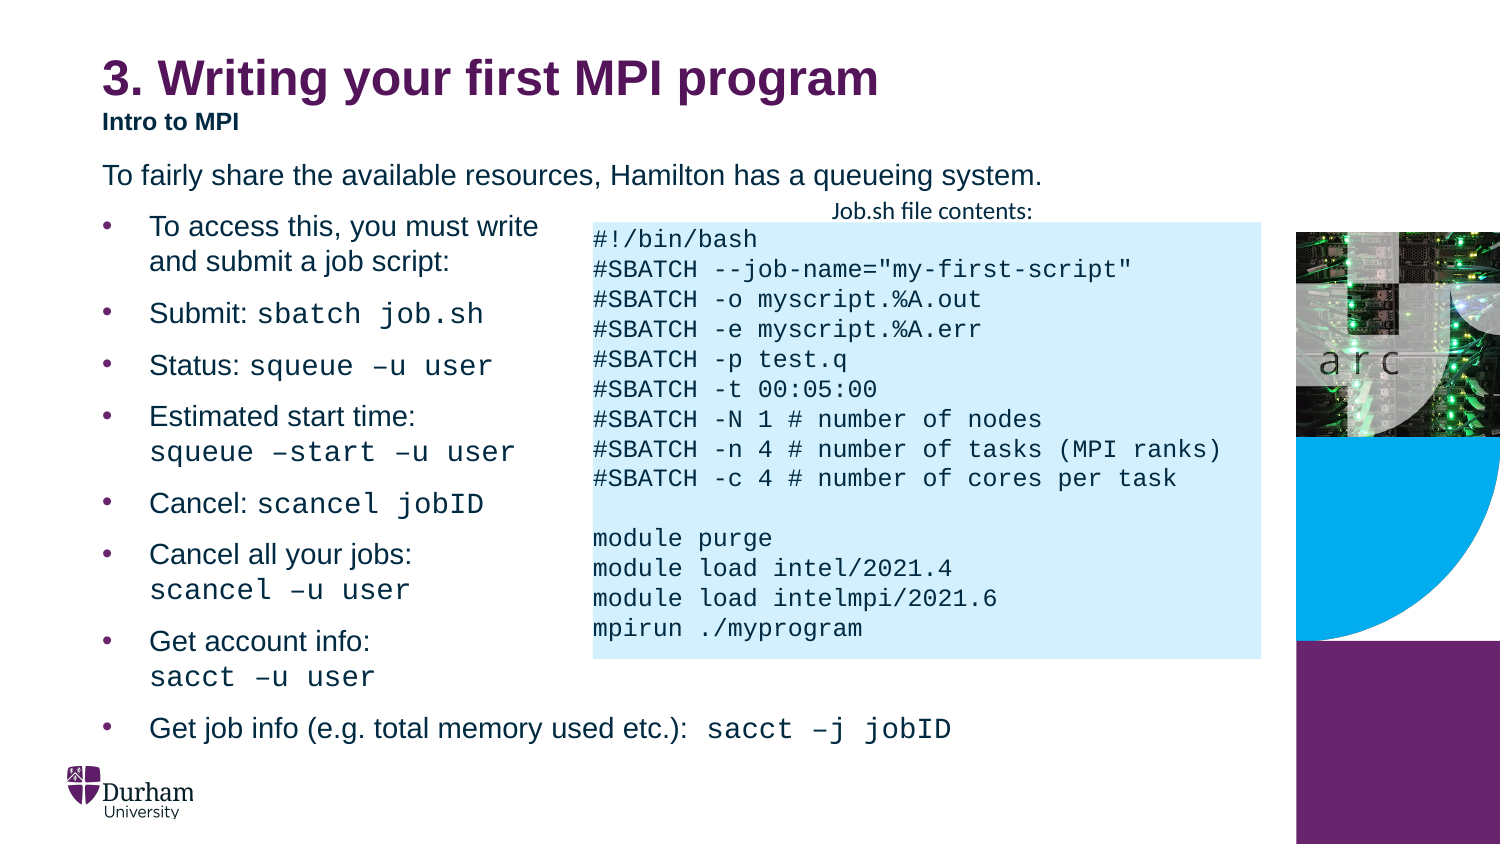

# 3. Writing your first MPI program Intro to MPI
To fairly share the available resources, Hamilton has a queueing system.
To access this, you must write
and submit a job script:
Submit: sbatch job.sh
Status: squeue –u user
Estimated start time:
squeue –start –u user
Cancel: scancel jobID
Cancel all your jobs:
scancel –u user
Get account info:
sacct –u user
Get job info (e.g. total memory used etc.): sacct –j jobID
Job.sh file contents:
#!/bin/bash
#SBATCH --job-name="my-first-script"
#SBATCH -o myscript.%A.out
#SBATCH -e myscript.%A.err
#SBATCH -p test.q
#SBATCH -t 00:05:00
#SBATCH -N 1 # number of nodes
#SBATCH -n 4 # number of tasks (MPI ranks)
#SBATCH -c 4 # number of cores per task
module purge
module load intel/2021.4
module load intelmpi/2021.6
mpirun ./myprogram